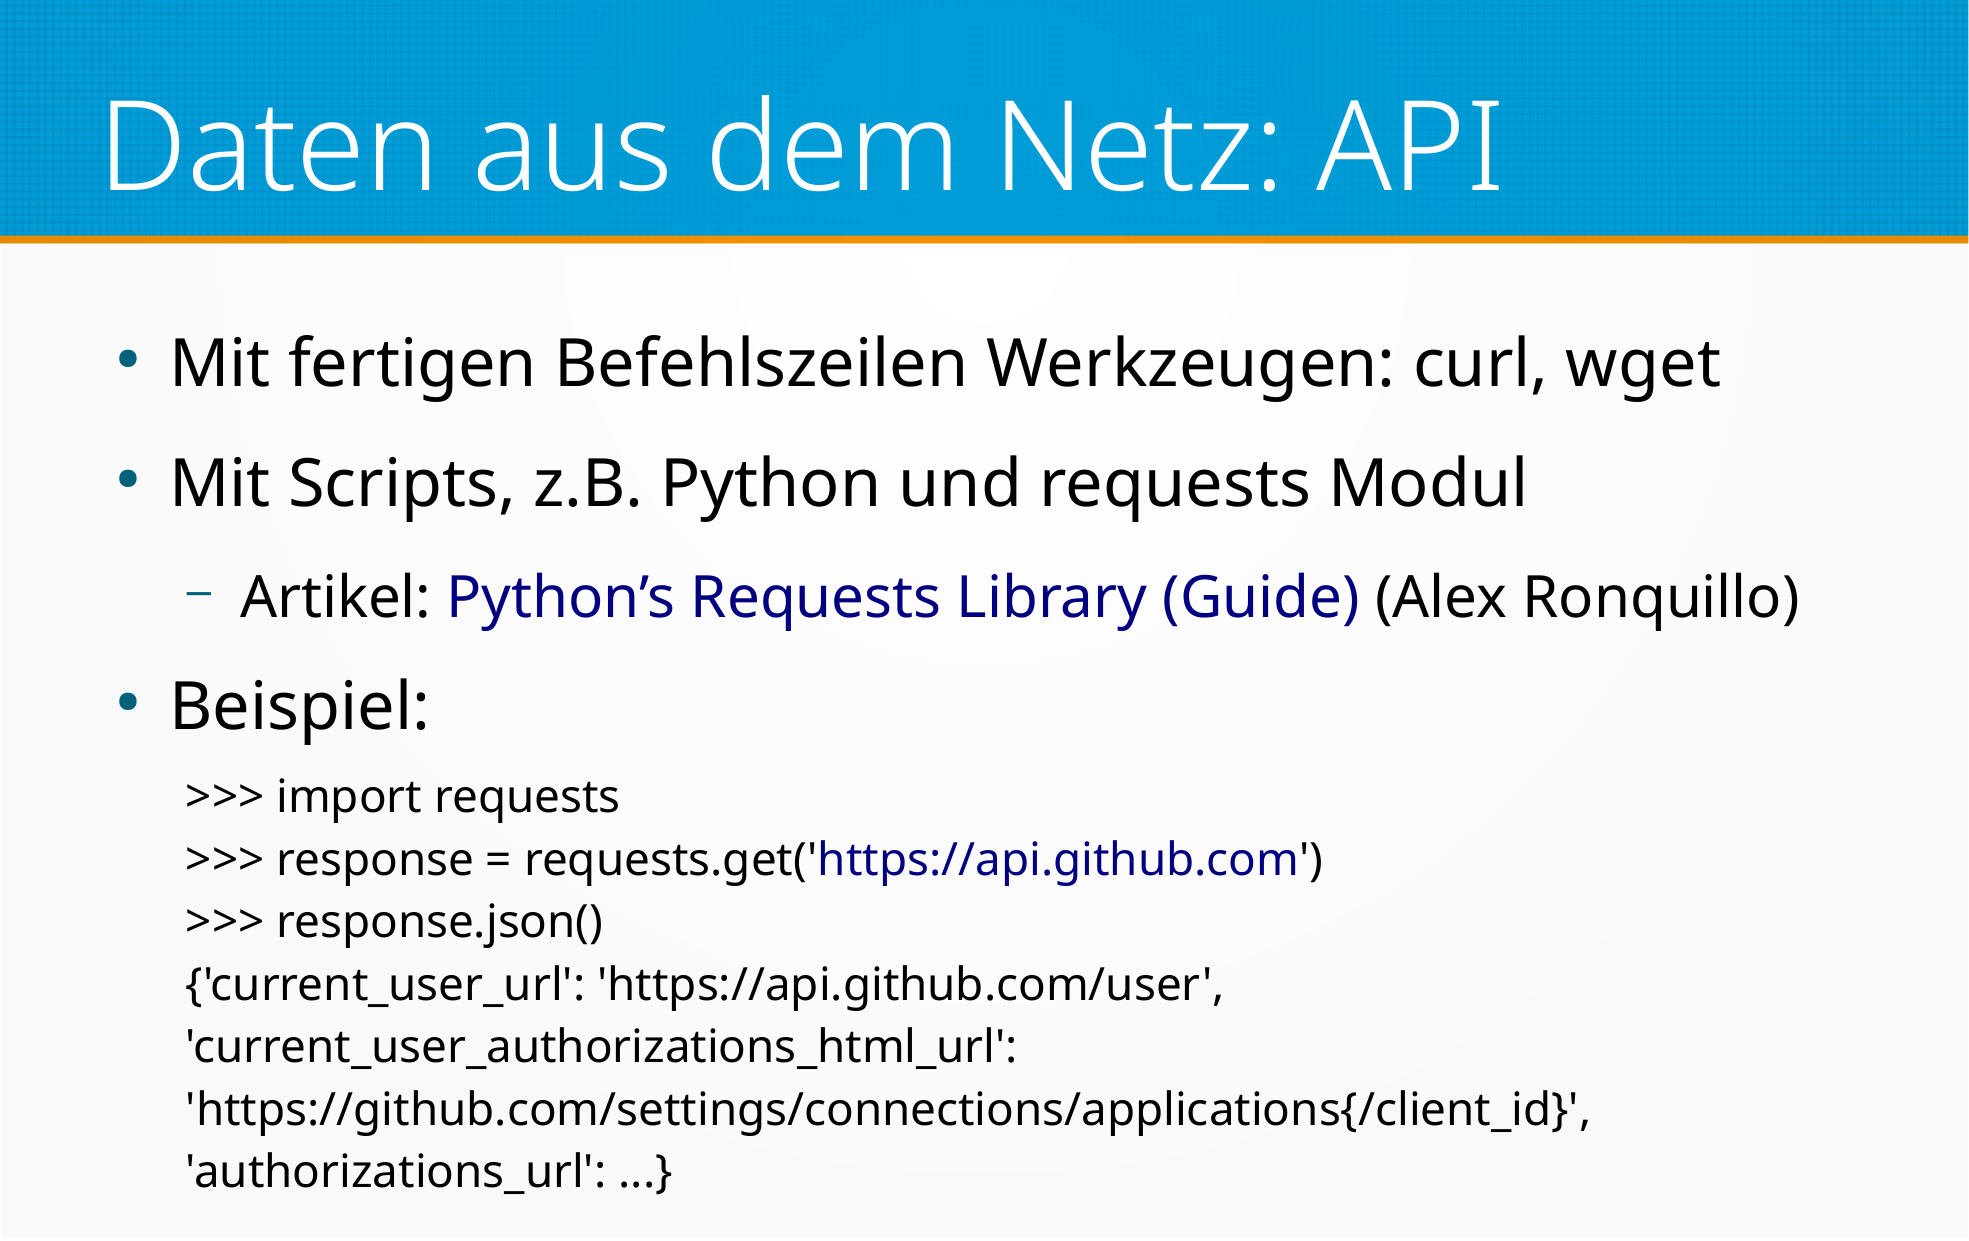

# Daten aus dem Netz: API
Mit fertigen Befehlszeilen Werkzeugen: curl, wget
Mit Scripts, z.B. Python und requests Modul
Artikel: Python’s Requests Library (Guide) (Alex Ronquillo)
Beispiel:
>>> import requests
>>> response = requests.get('https://api.github.com')
>>> response.json()
{'current_user_url': 'https://api.github.com/user', 'current_user_authorizations_html_url': 'https://github.com/settings/connections/applications{/client_id}', 'authorizations_url': ...}